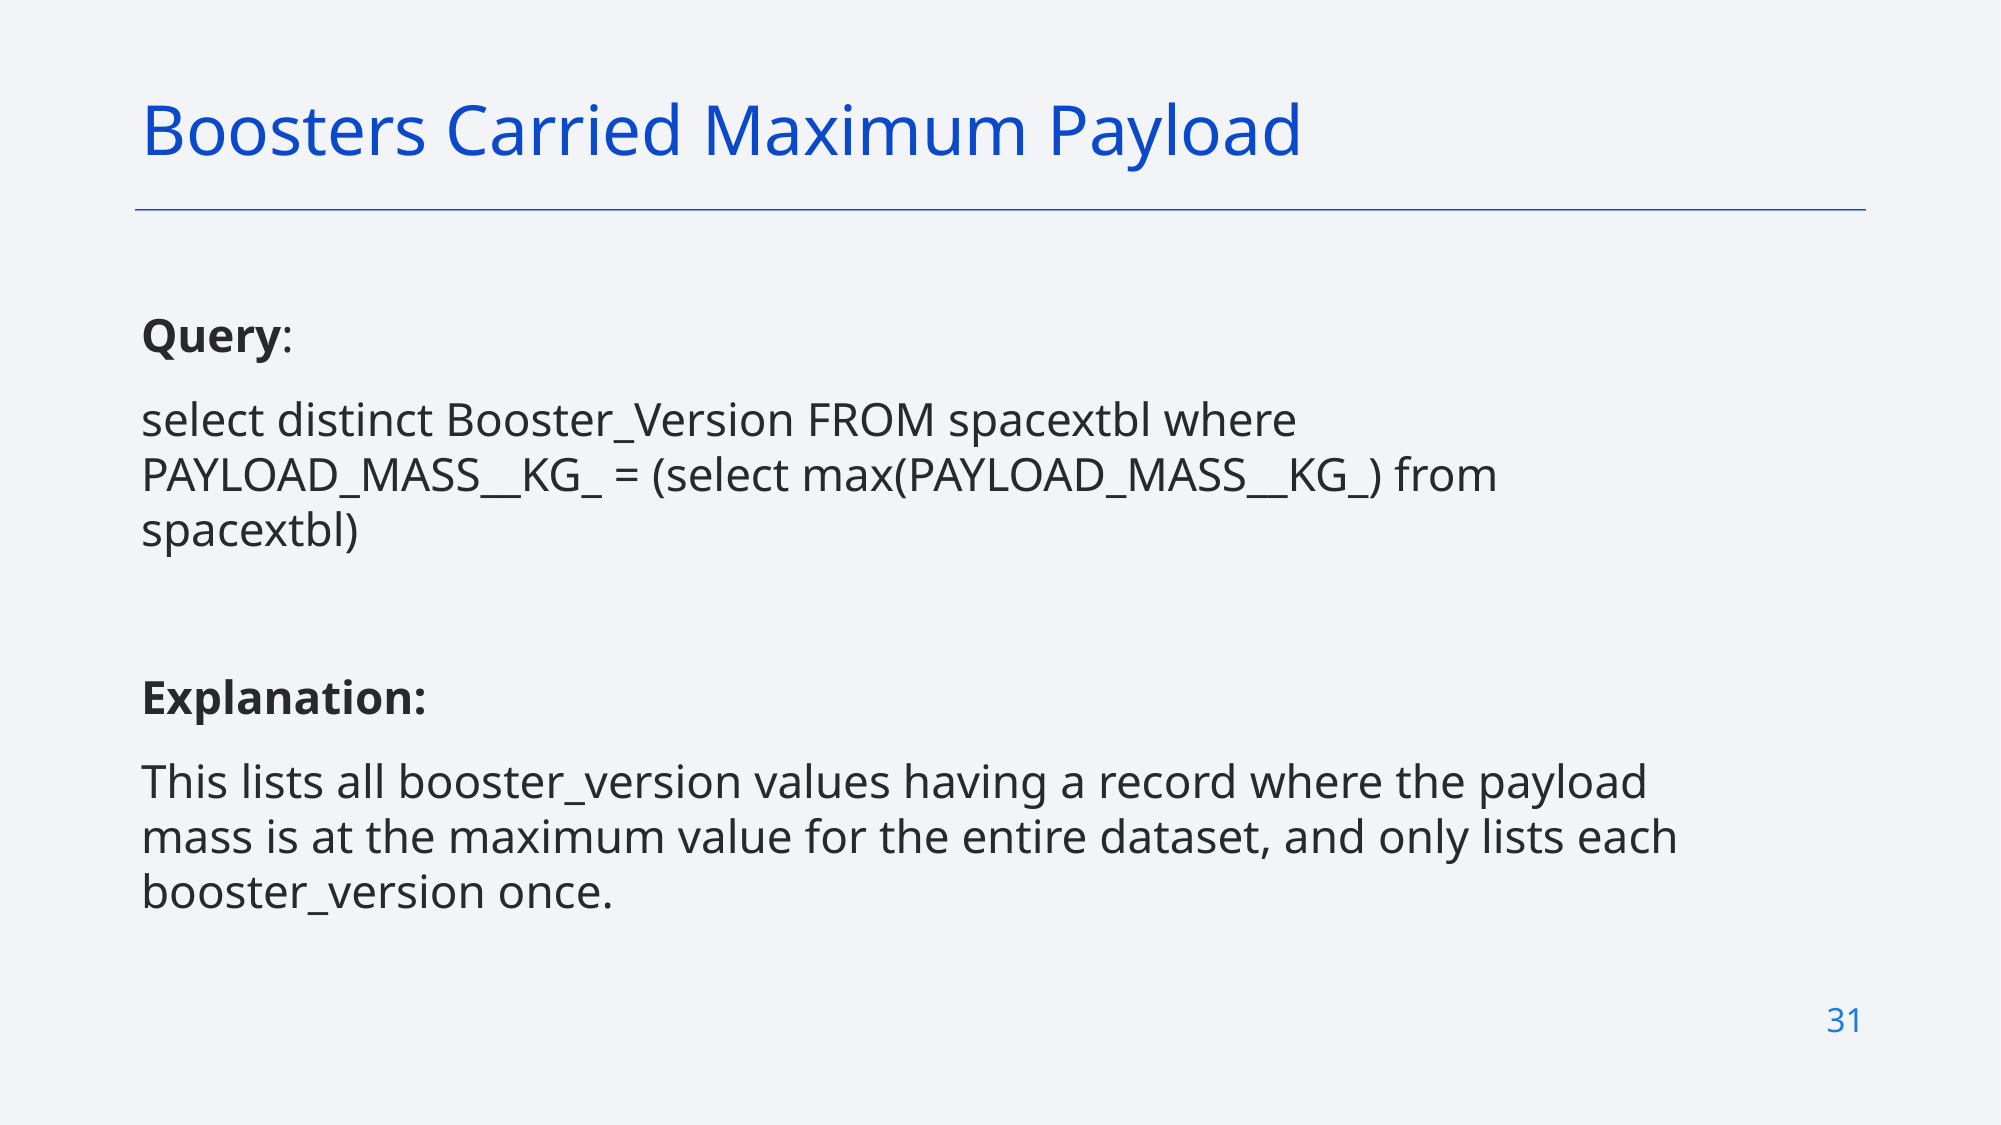

Boosters Carried Maximum Payload
# Query:
select distinct Booster_Version FROM spacextbl where PAYLOAD_MASS__KG_ = (select max(PAYLOAD_MASS__KG_) from spacextbl)
Explanation:
This lists all booster_version values having a record where the payload mass is at the maximum value for the entire dataset, and only lists each booster_version once.
31